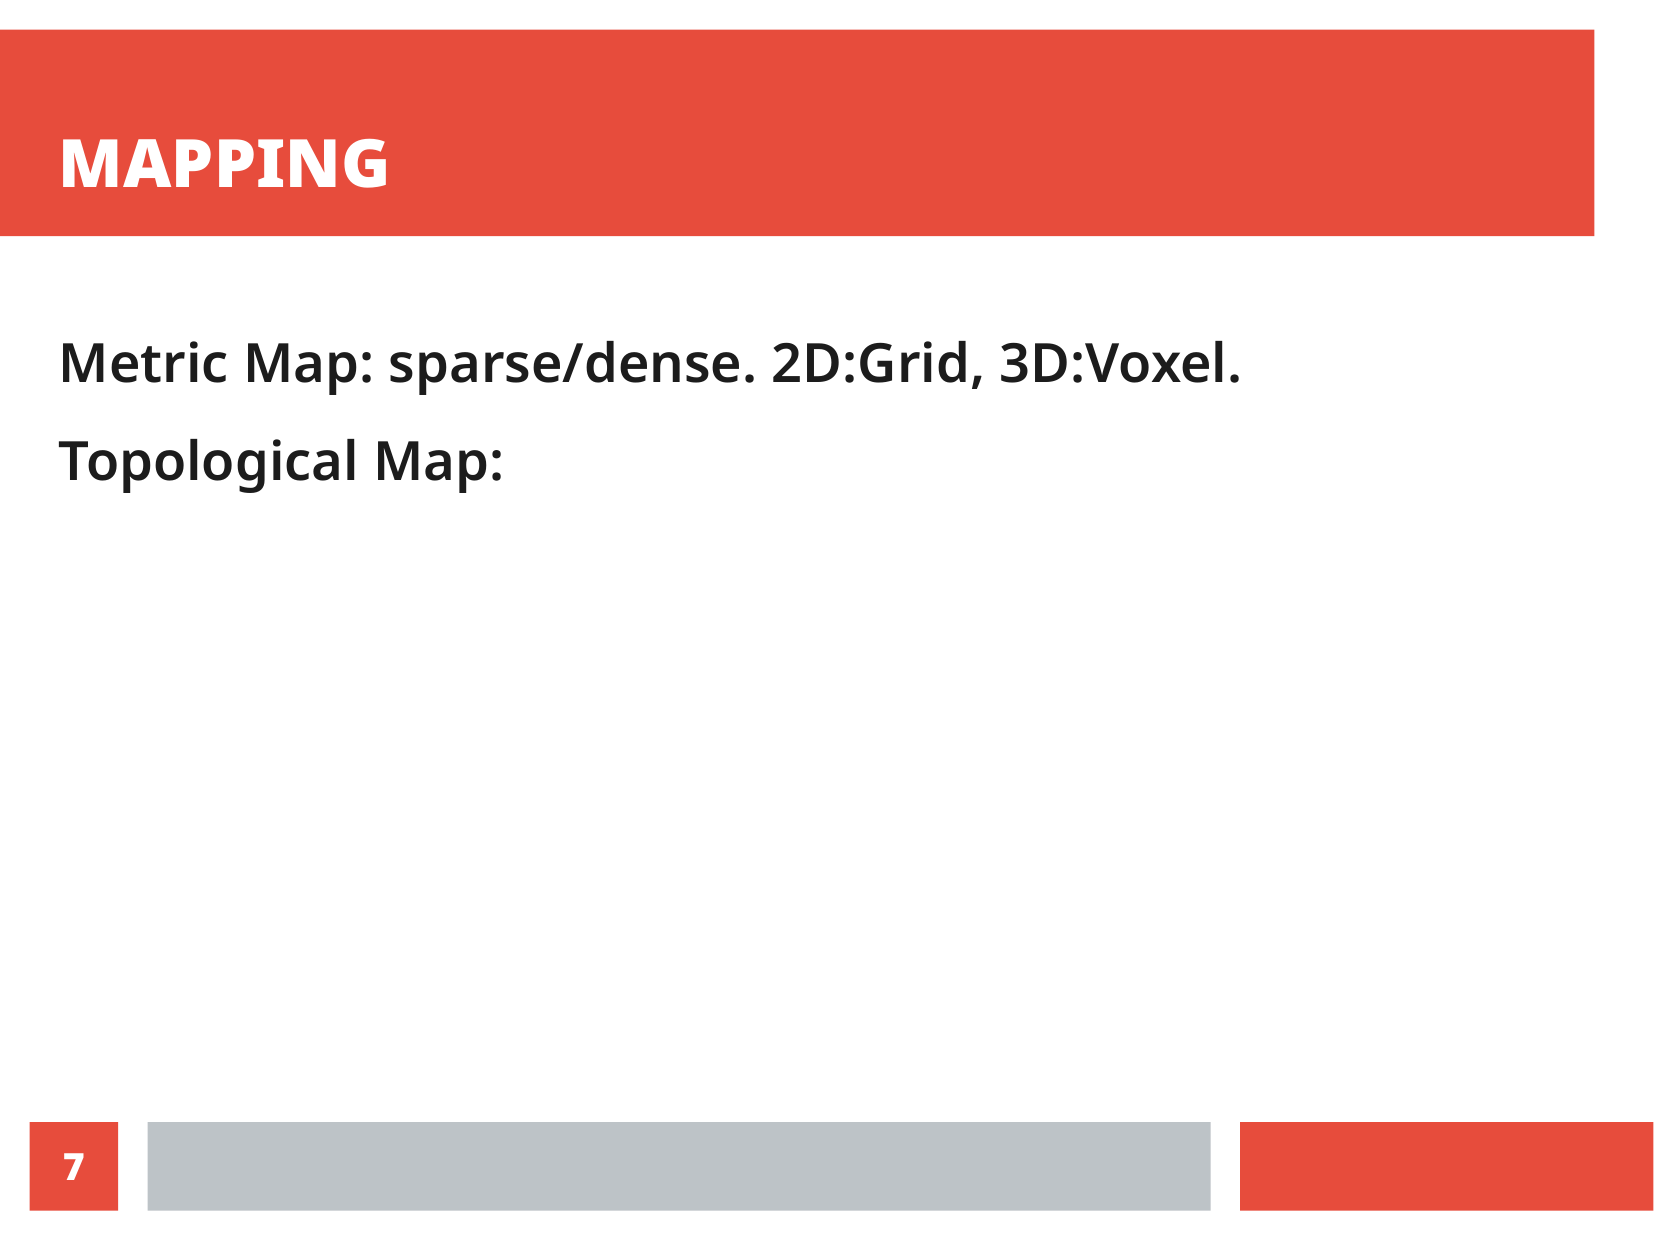

# MAPPING
Metric Map: sparse/dense. 2D:Grid, 3D:Voxel.
Topological Map:
7